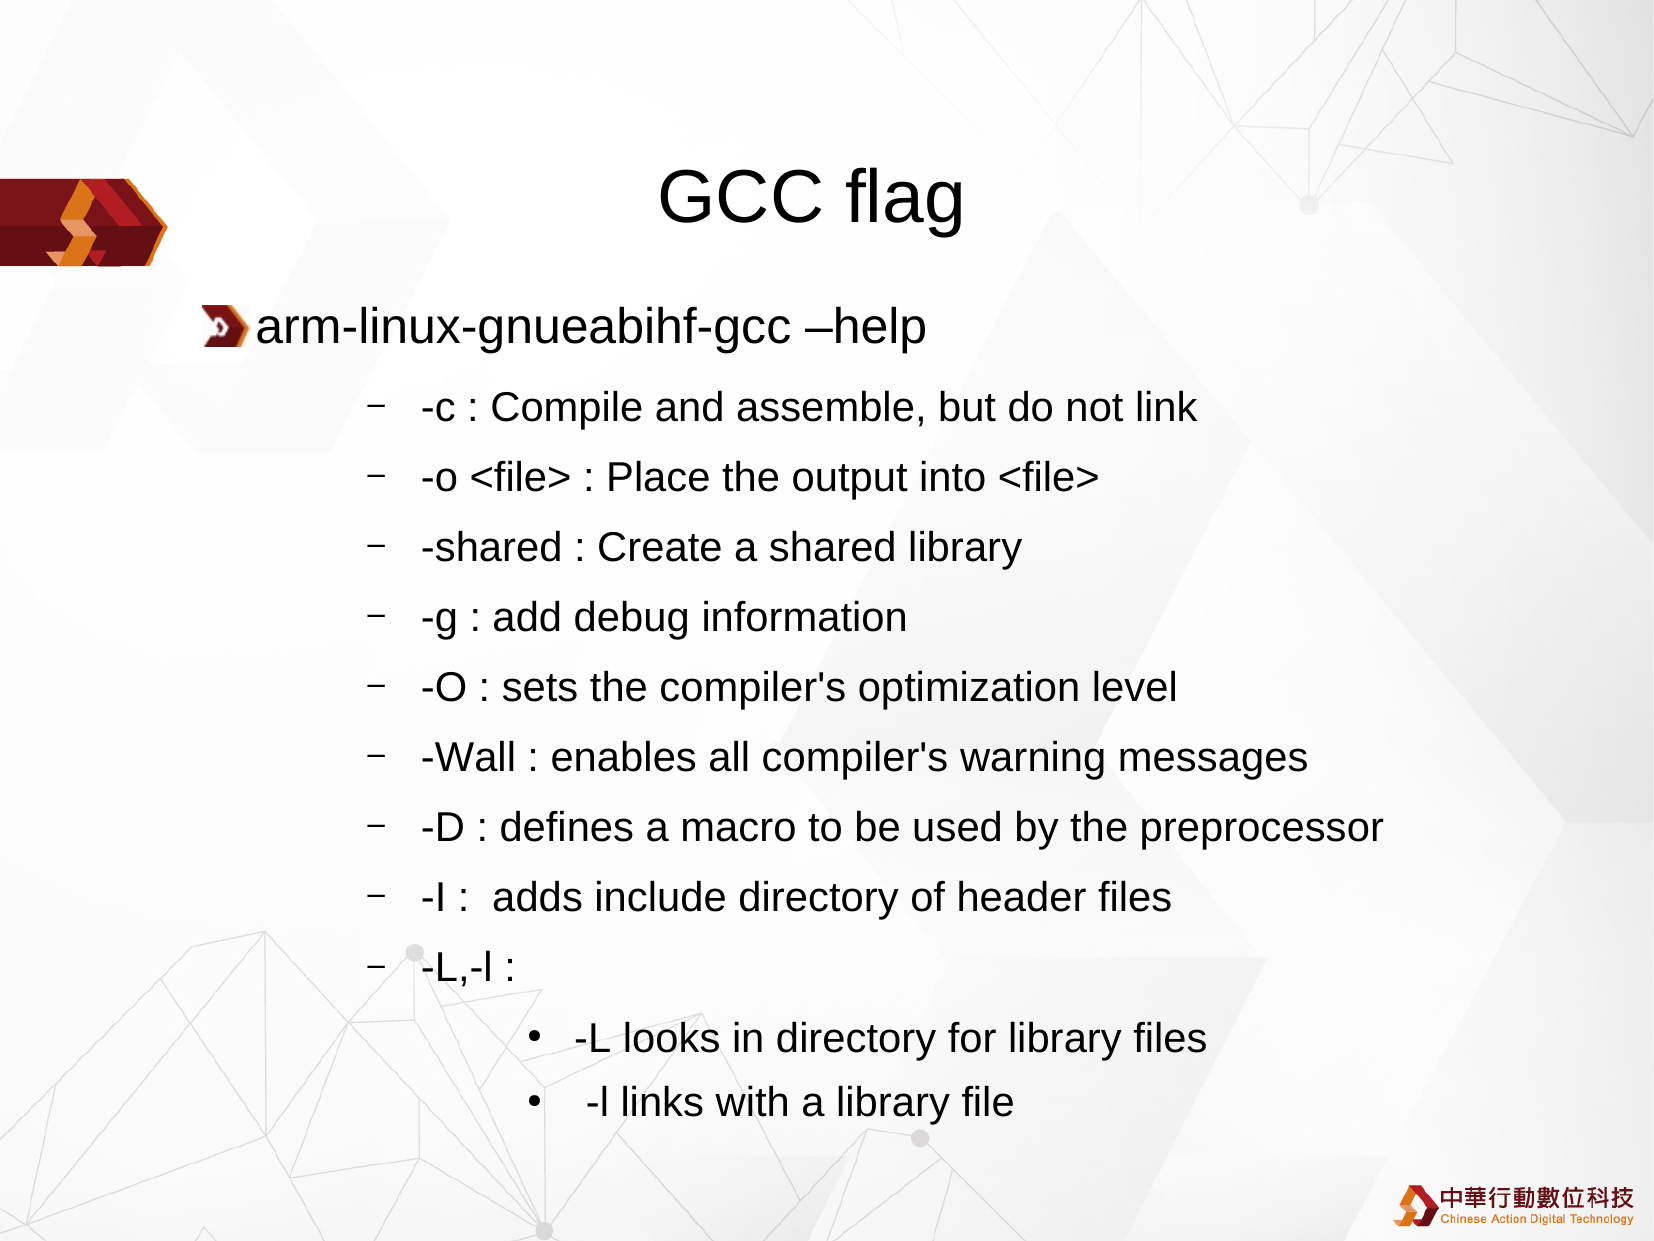

# GCC flag
arm-linux-gnueabihf-gcc –help
-c : Compile and assemble, but do not link
-o <file> : Place the output into <file>
-shared : Create a shared library
-g : add debug information
-O : sets the compiler's optimization level
-Wall : enables all compiler's warning messages
-D : defines a macro to be used by the preprocessor
-I : adds include directory of header files
-L,-l :
-L looks in directory for library files
 -l links with a library file